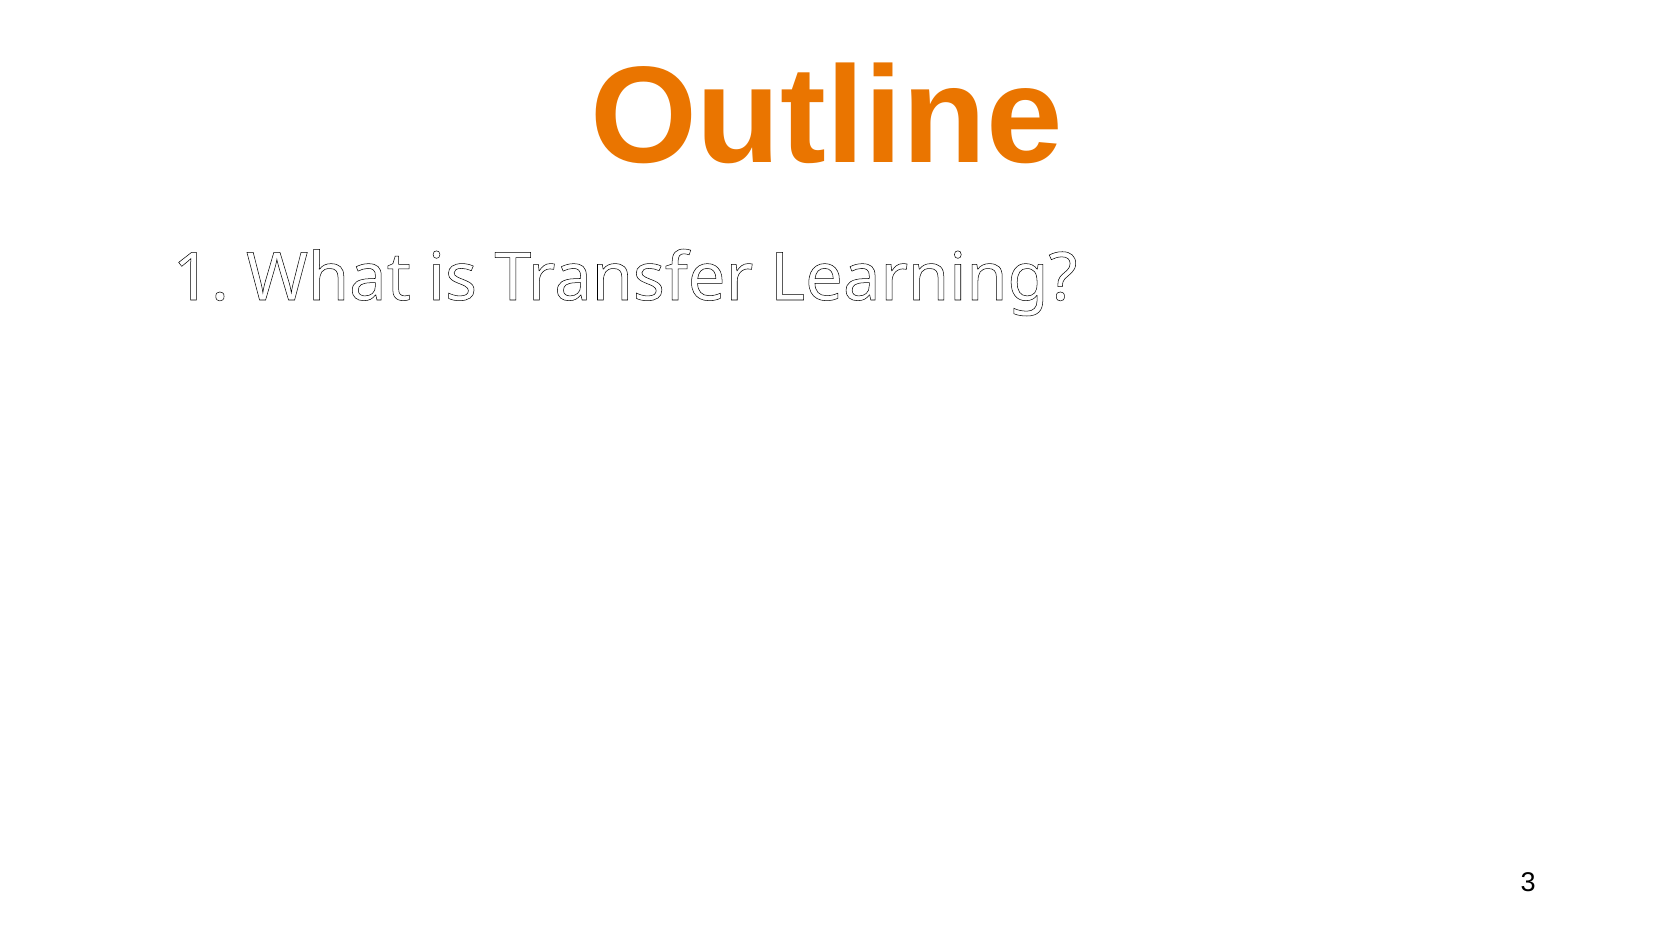

# Outline
1. What is Transfer Learning?